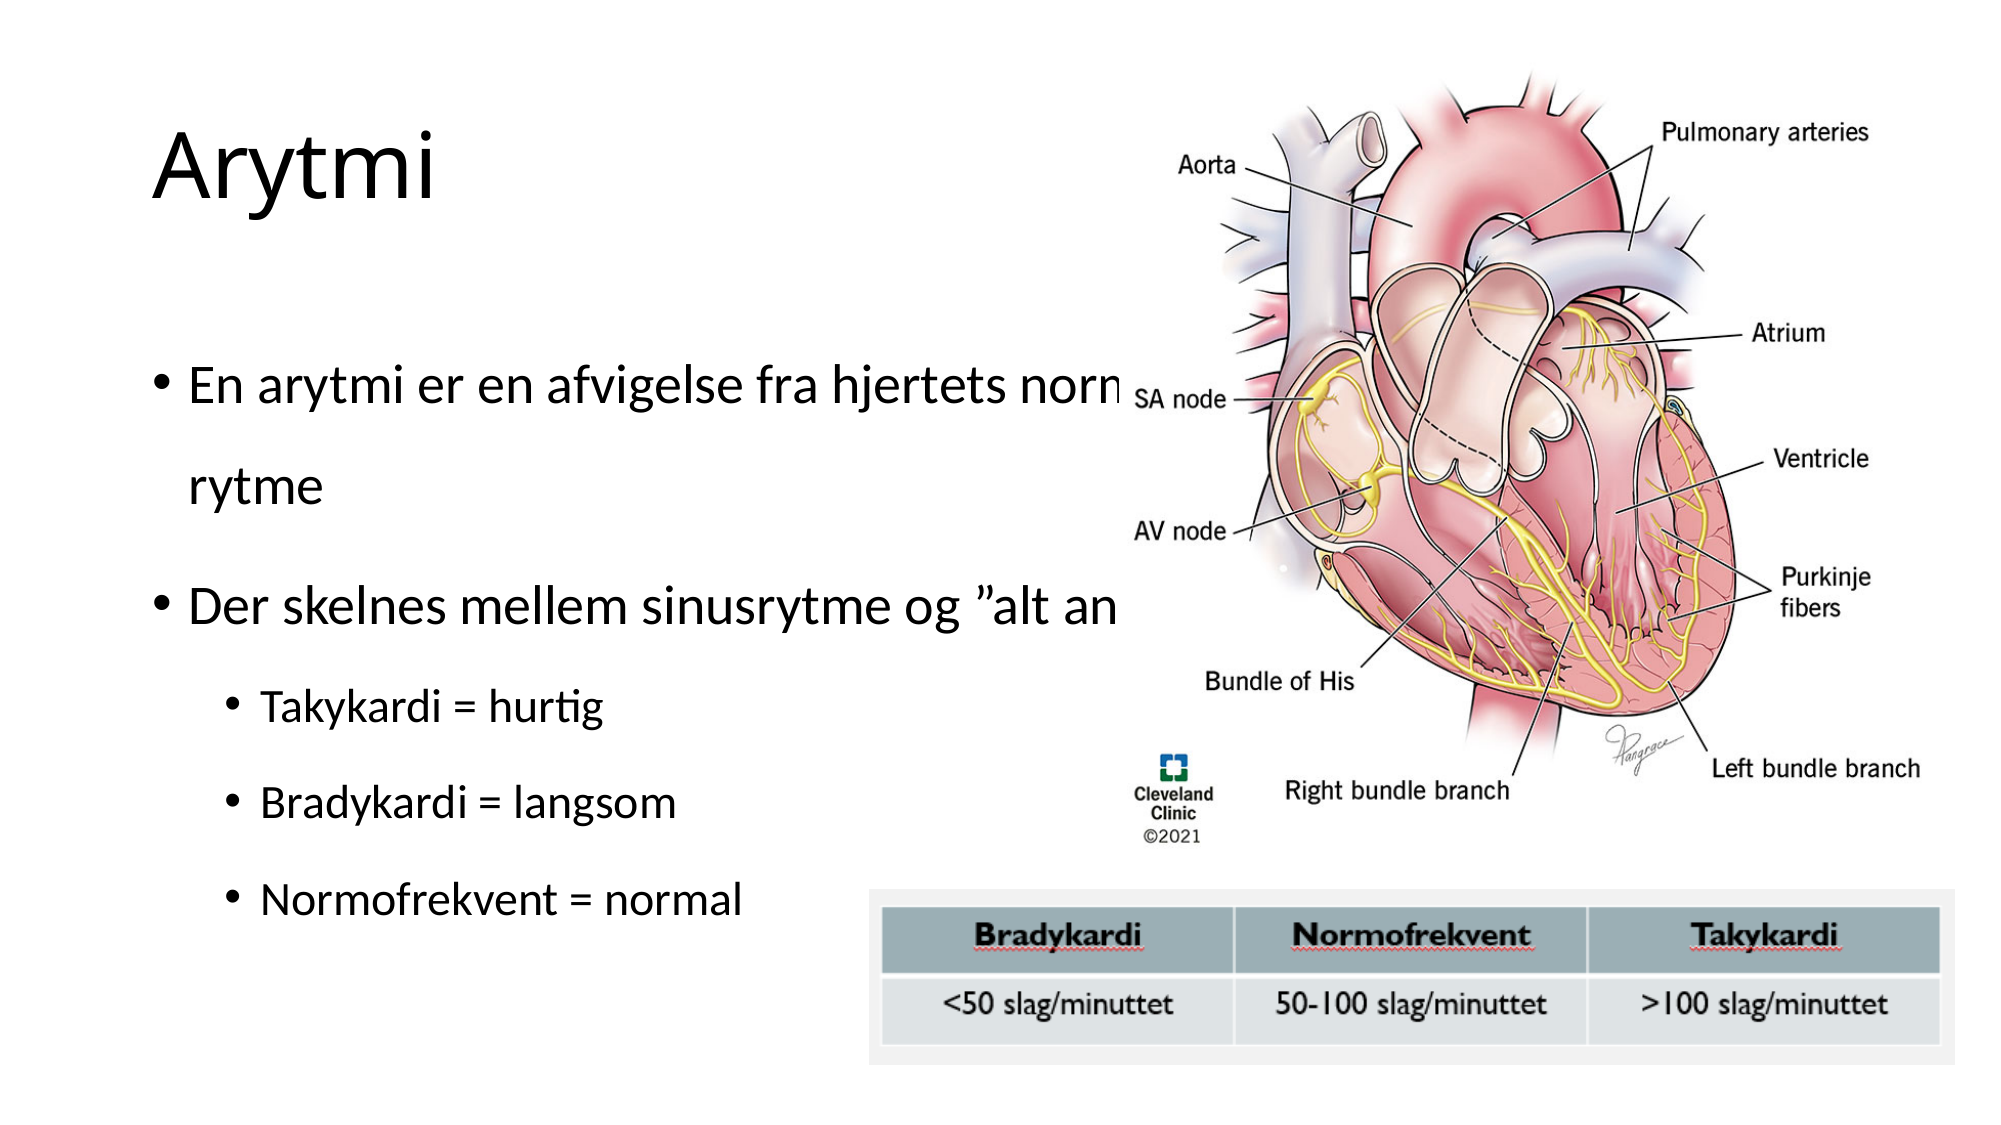

# Arytmi
En arytmi er en afvigelse fra hjertets normale rytme
Der skelnes mellem sinusrytme og ”alt andet”
Takykardi = hurtig
Bradykardi = langsom
Normofrekvent = normal